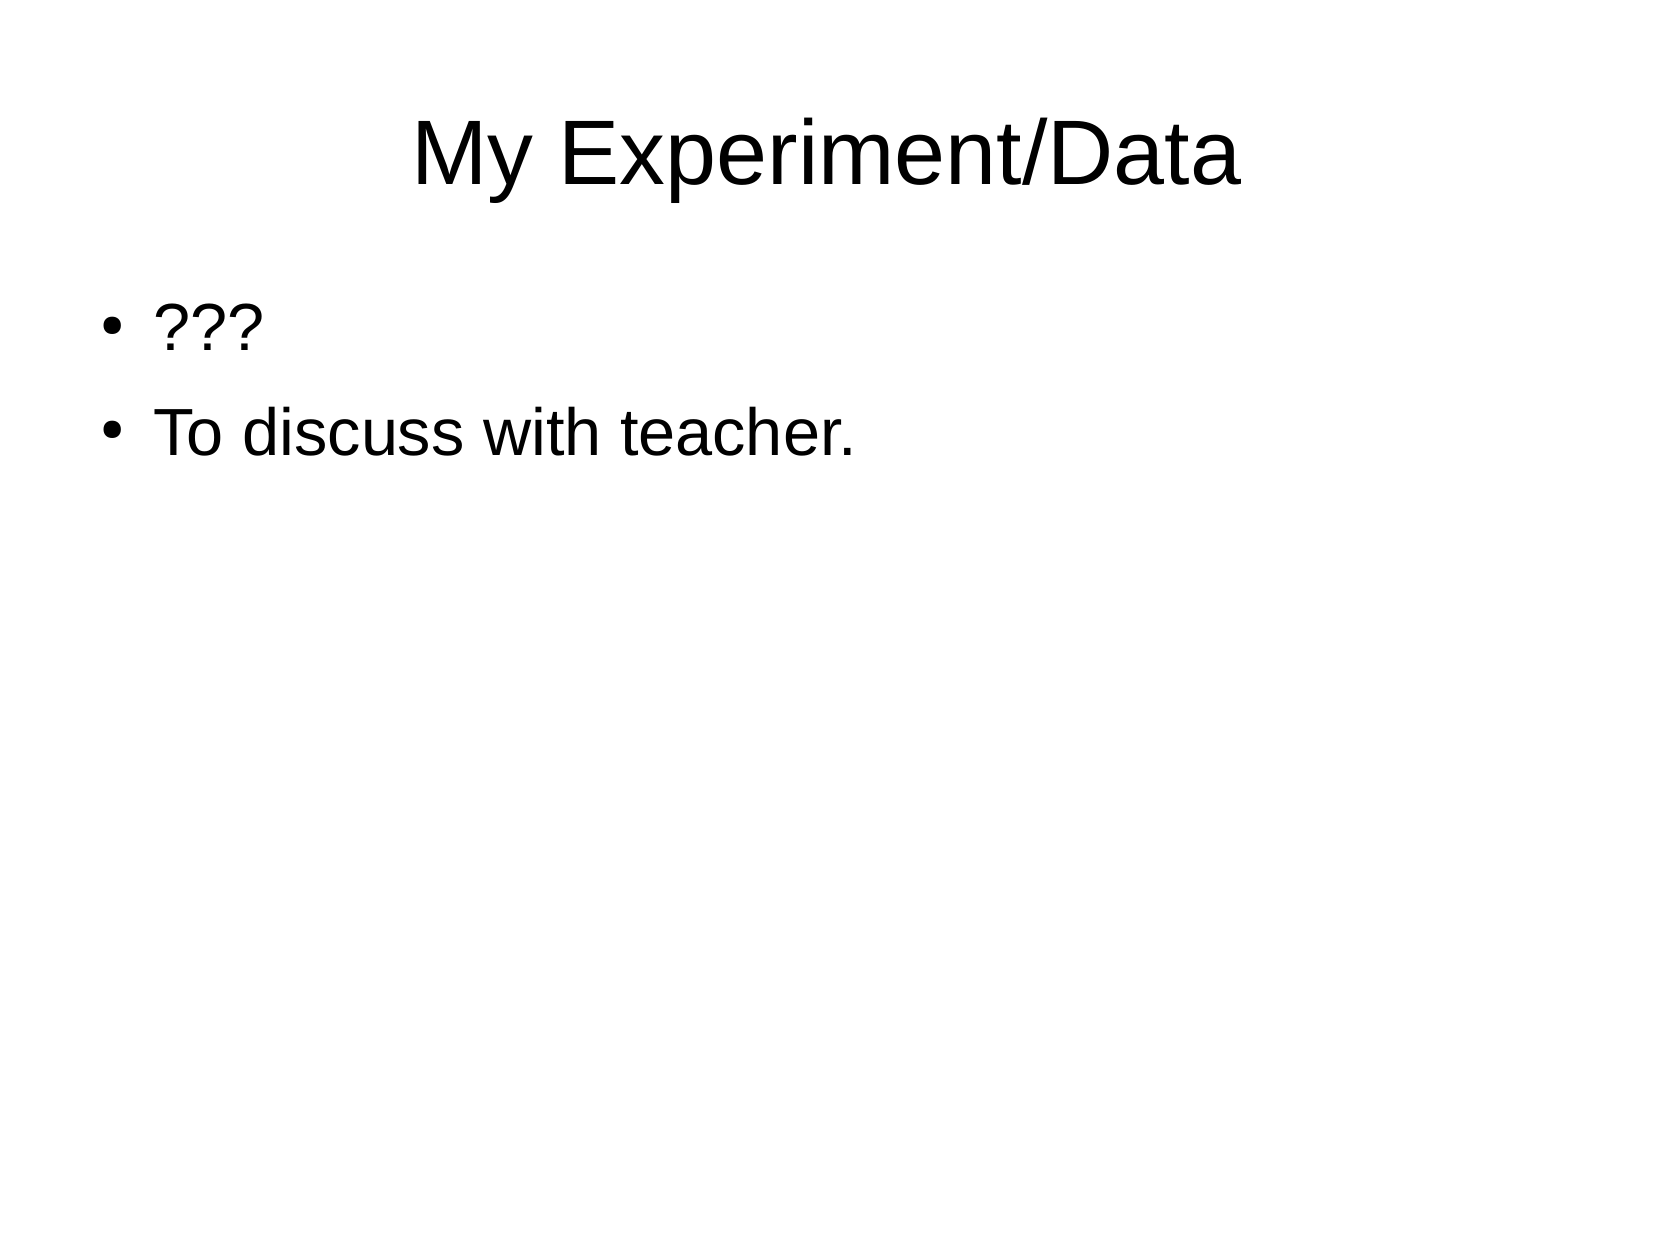

# My Experiment/Data
???
To discuss with teacher.